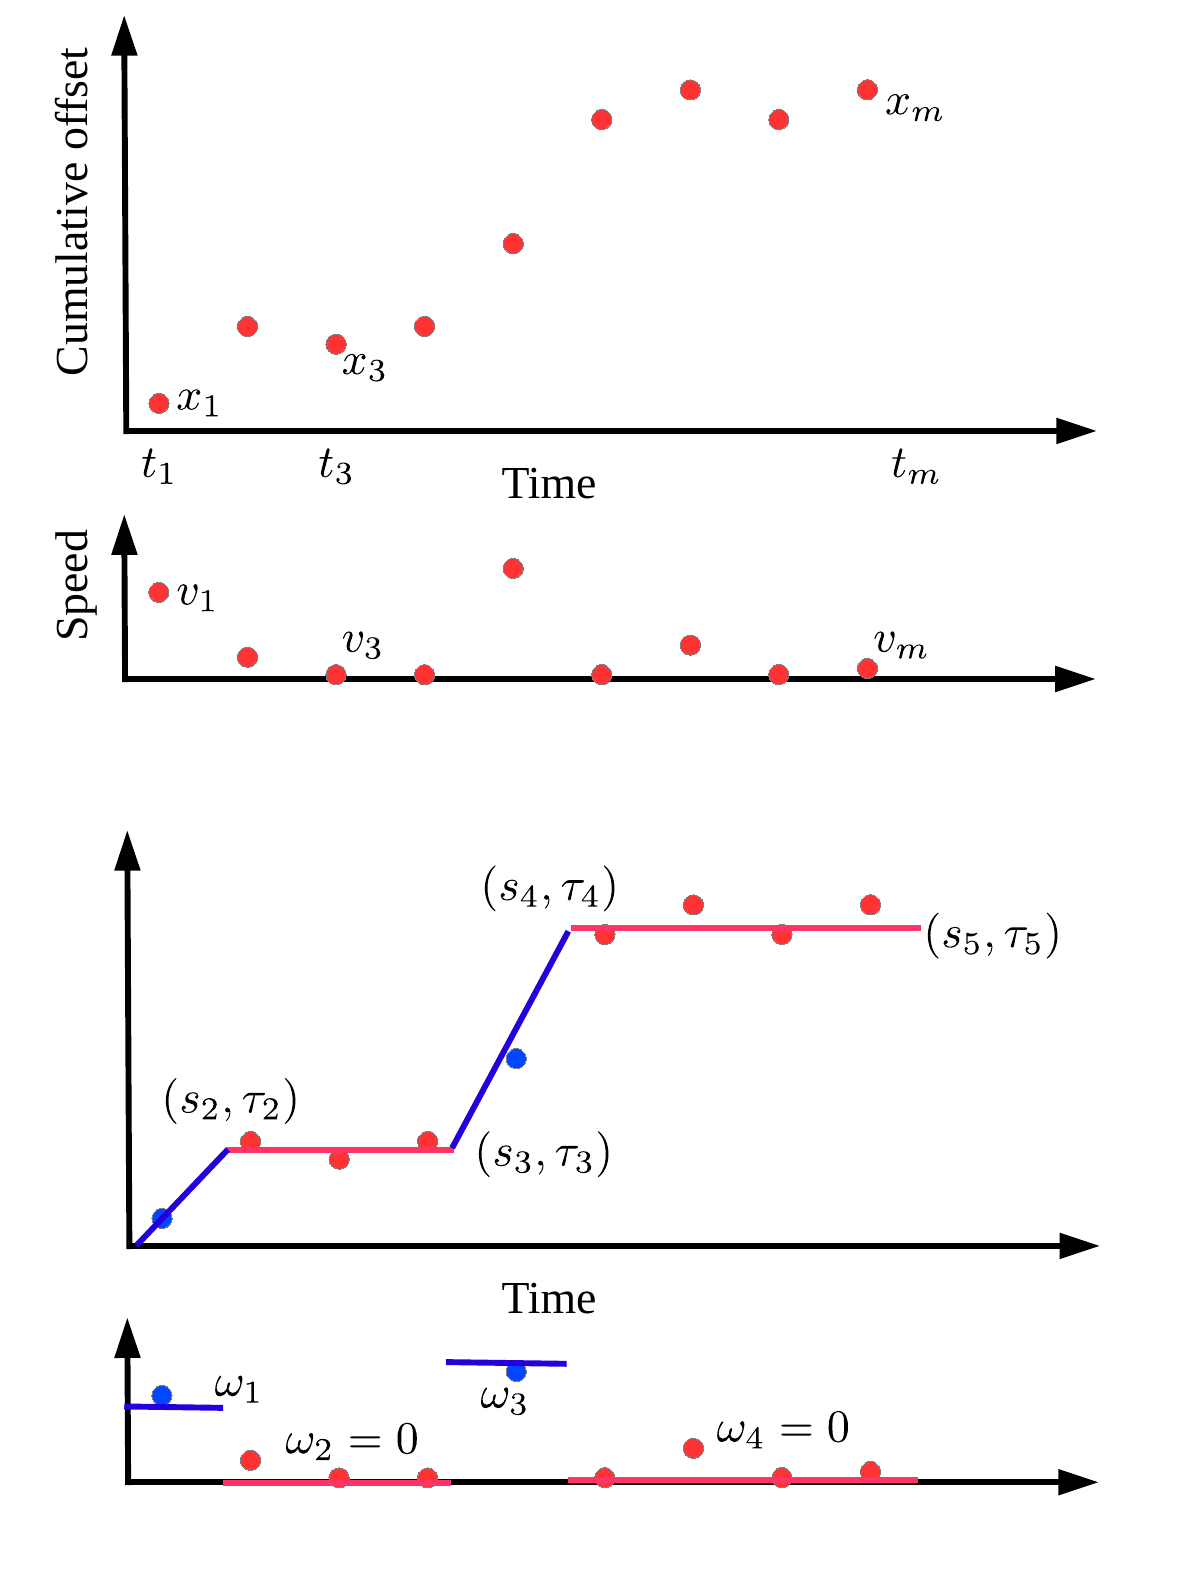

Connected Corridors presentation
1
# Stop&Go model
Cumulative offset
Time
Speed
Time
time